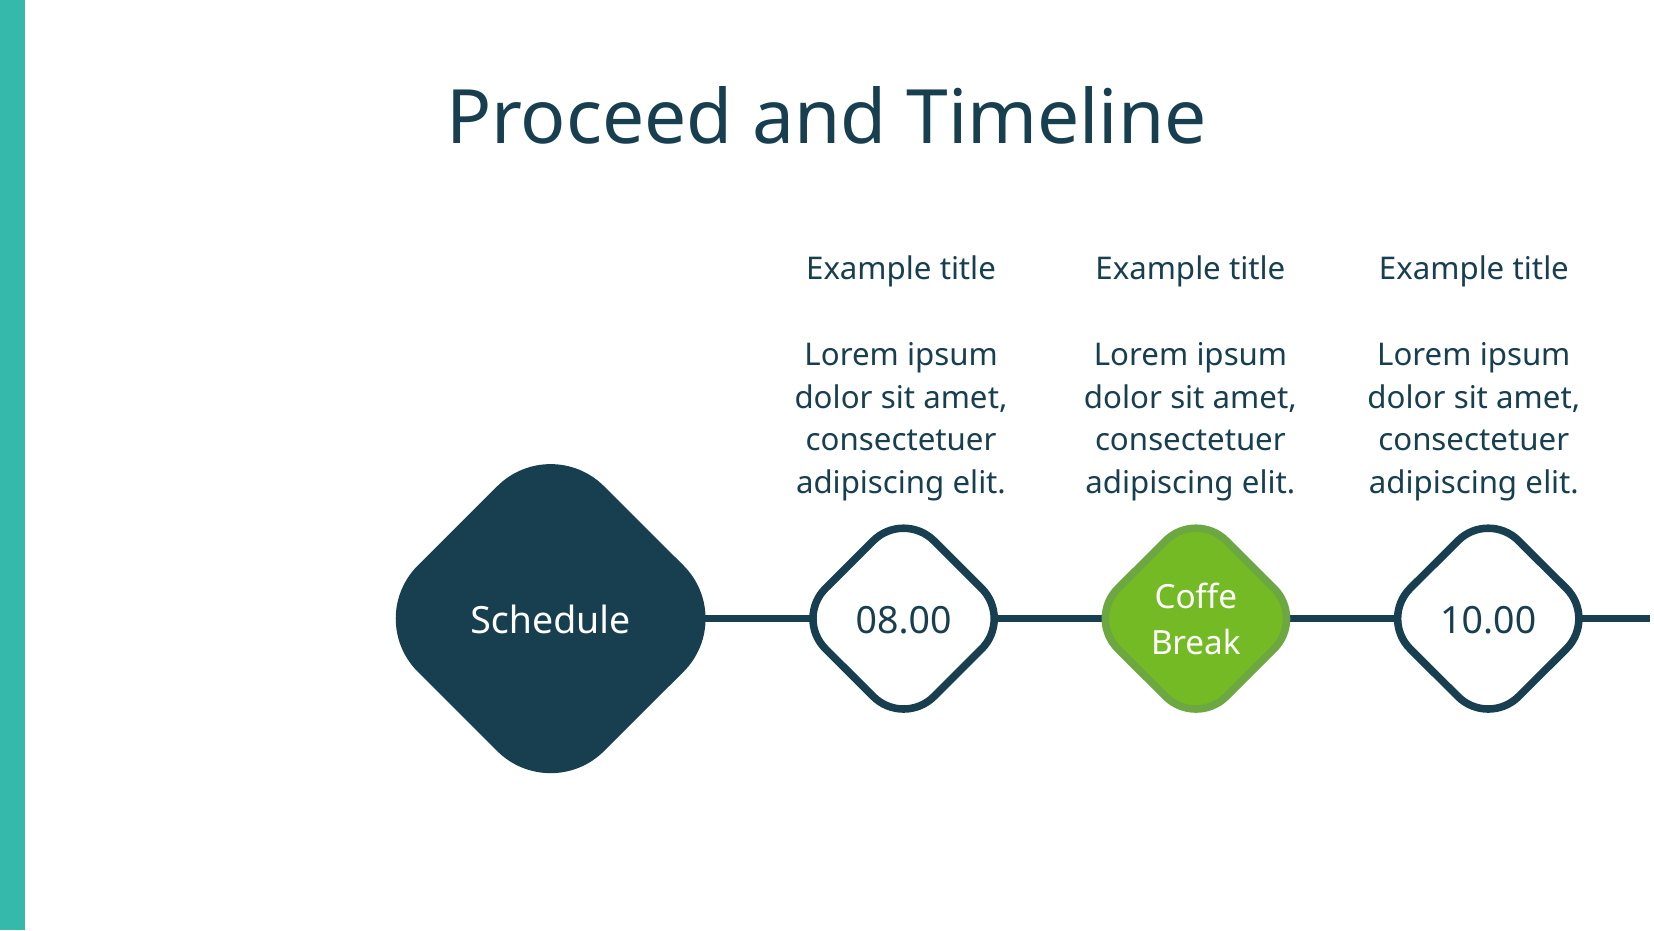

# Proceed and Timeline
Example title
Lorem ipsum dolor sit amet, consectetuer adipiscing elit.
Example title
Lorem ipsum dolor sit amet, consectetuer adipiscing elit.
Example title
Lorem ipsum dolor sit amet, consectetuer adipiscing elit.
Schedule
08.00
Coffe
Break
10.00